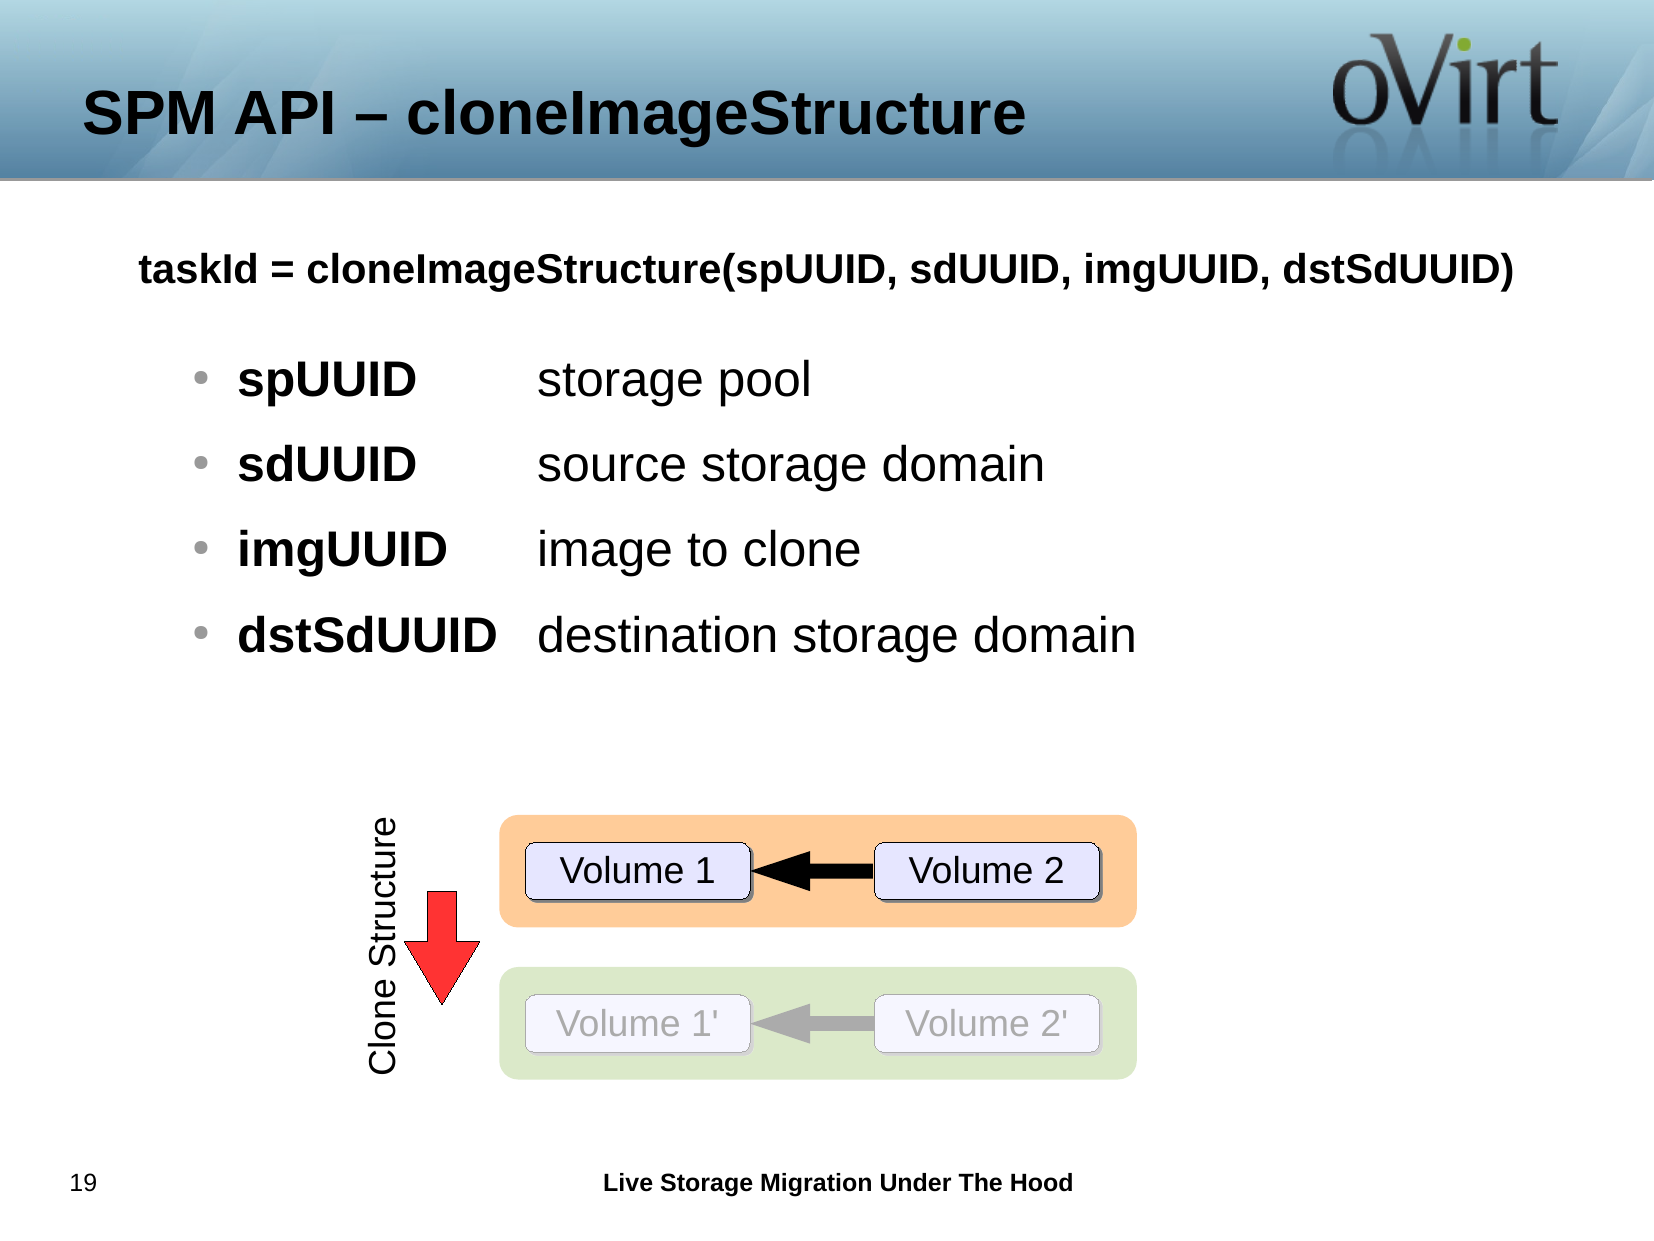

# SPM API – cloneImageStructure
taskId = cloneImageStructure(spUUID, sdUUID, imgUUID, dstSdUUID)
spUUID		storage pool
sdUUID		source storage domain
imgUUID		image to clone
dstSdUUID	destination storage domain
Volume 1
Volume 2
Clone Structure
Volume 1'
Volume 2'